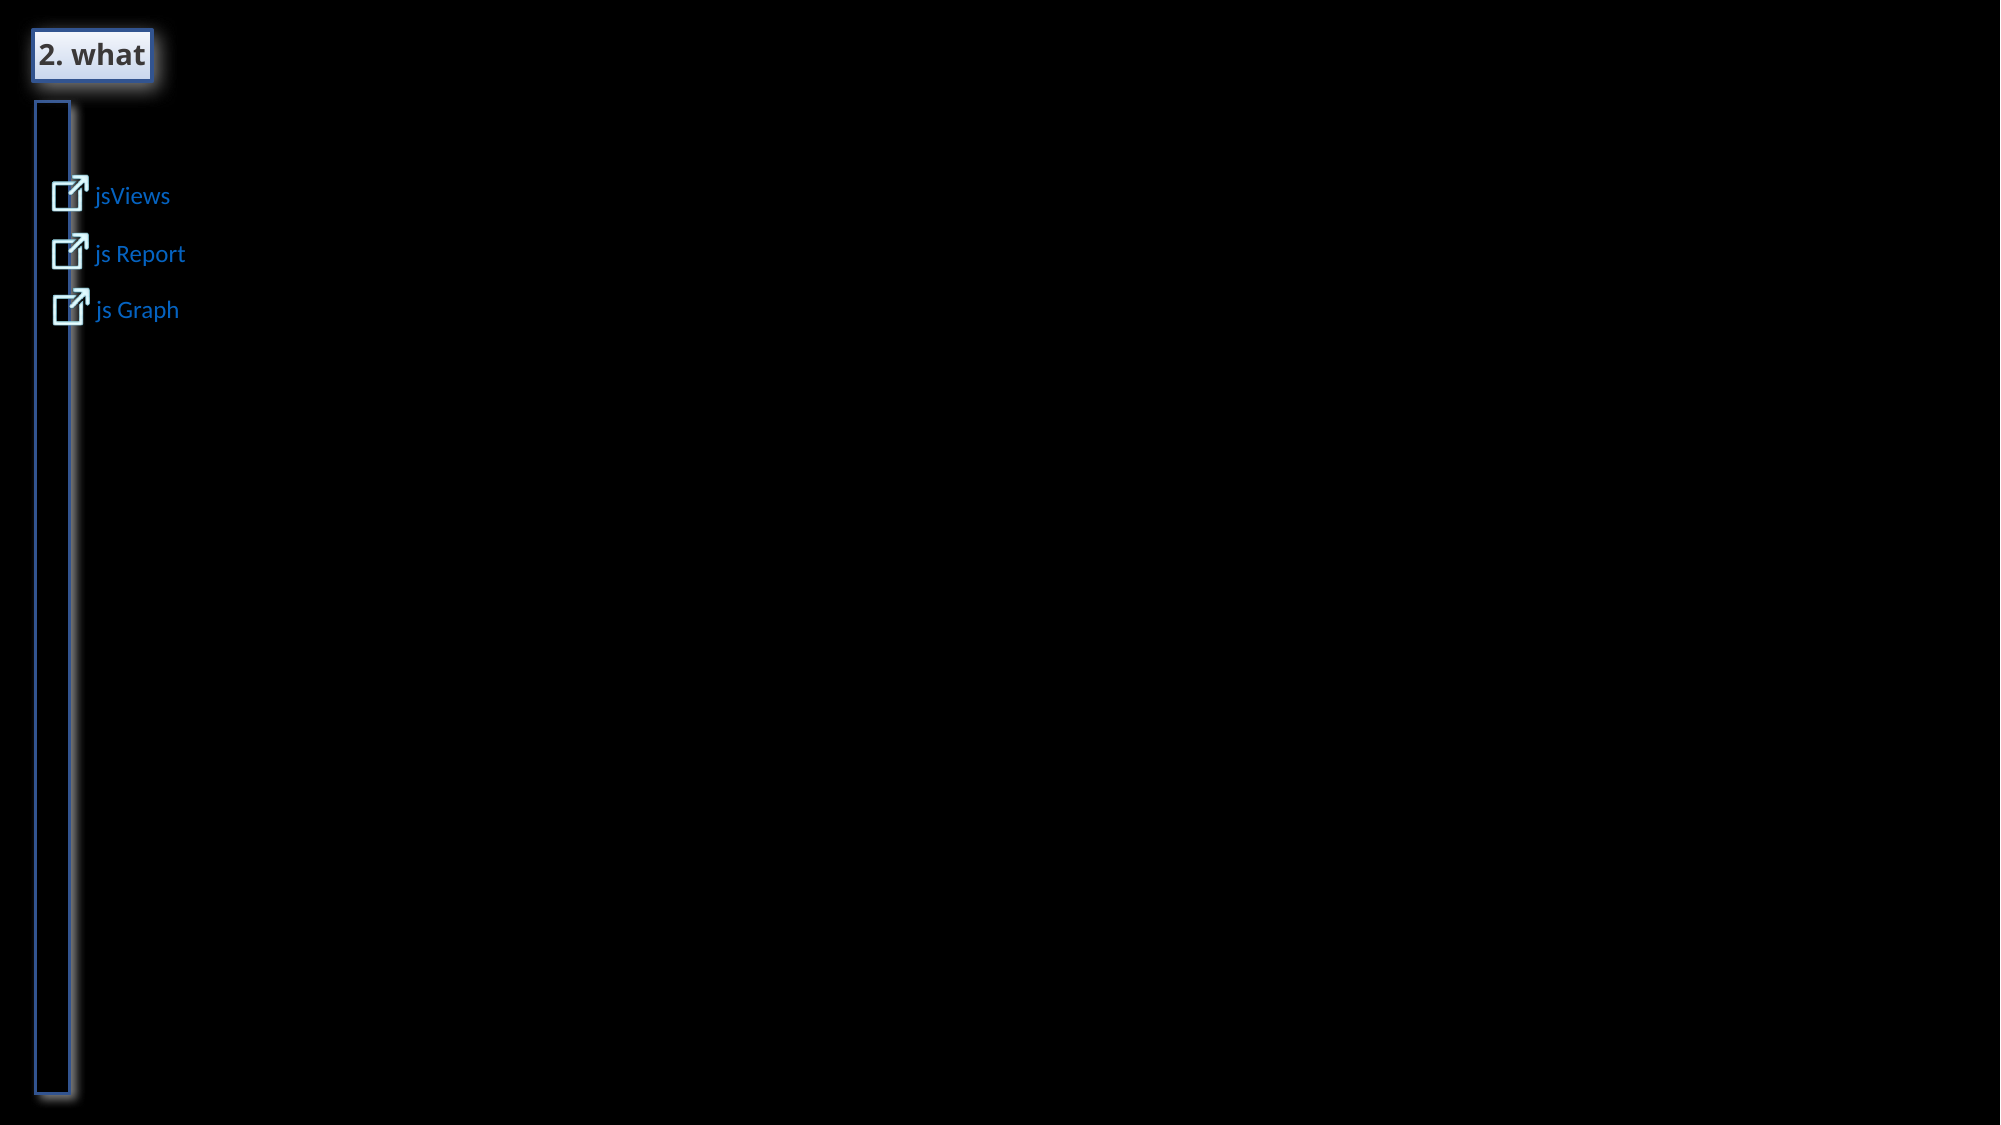

# 2. what
jsViews
js Report
js Graph